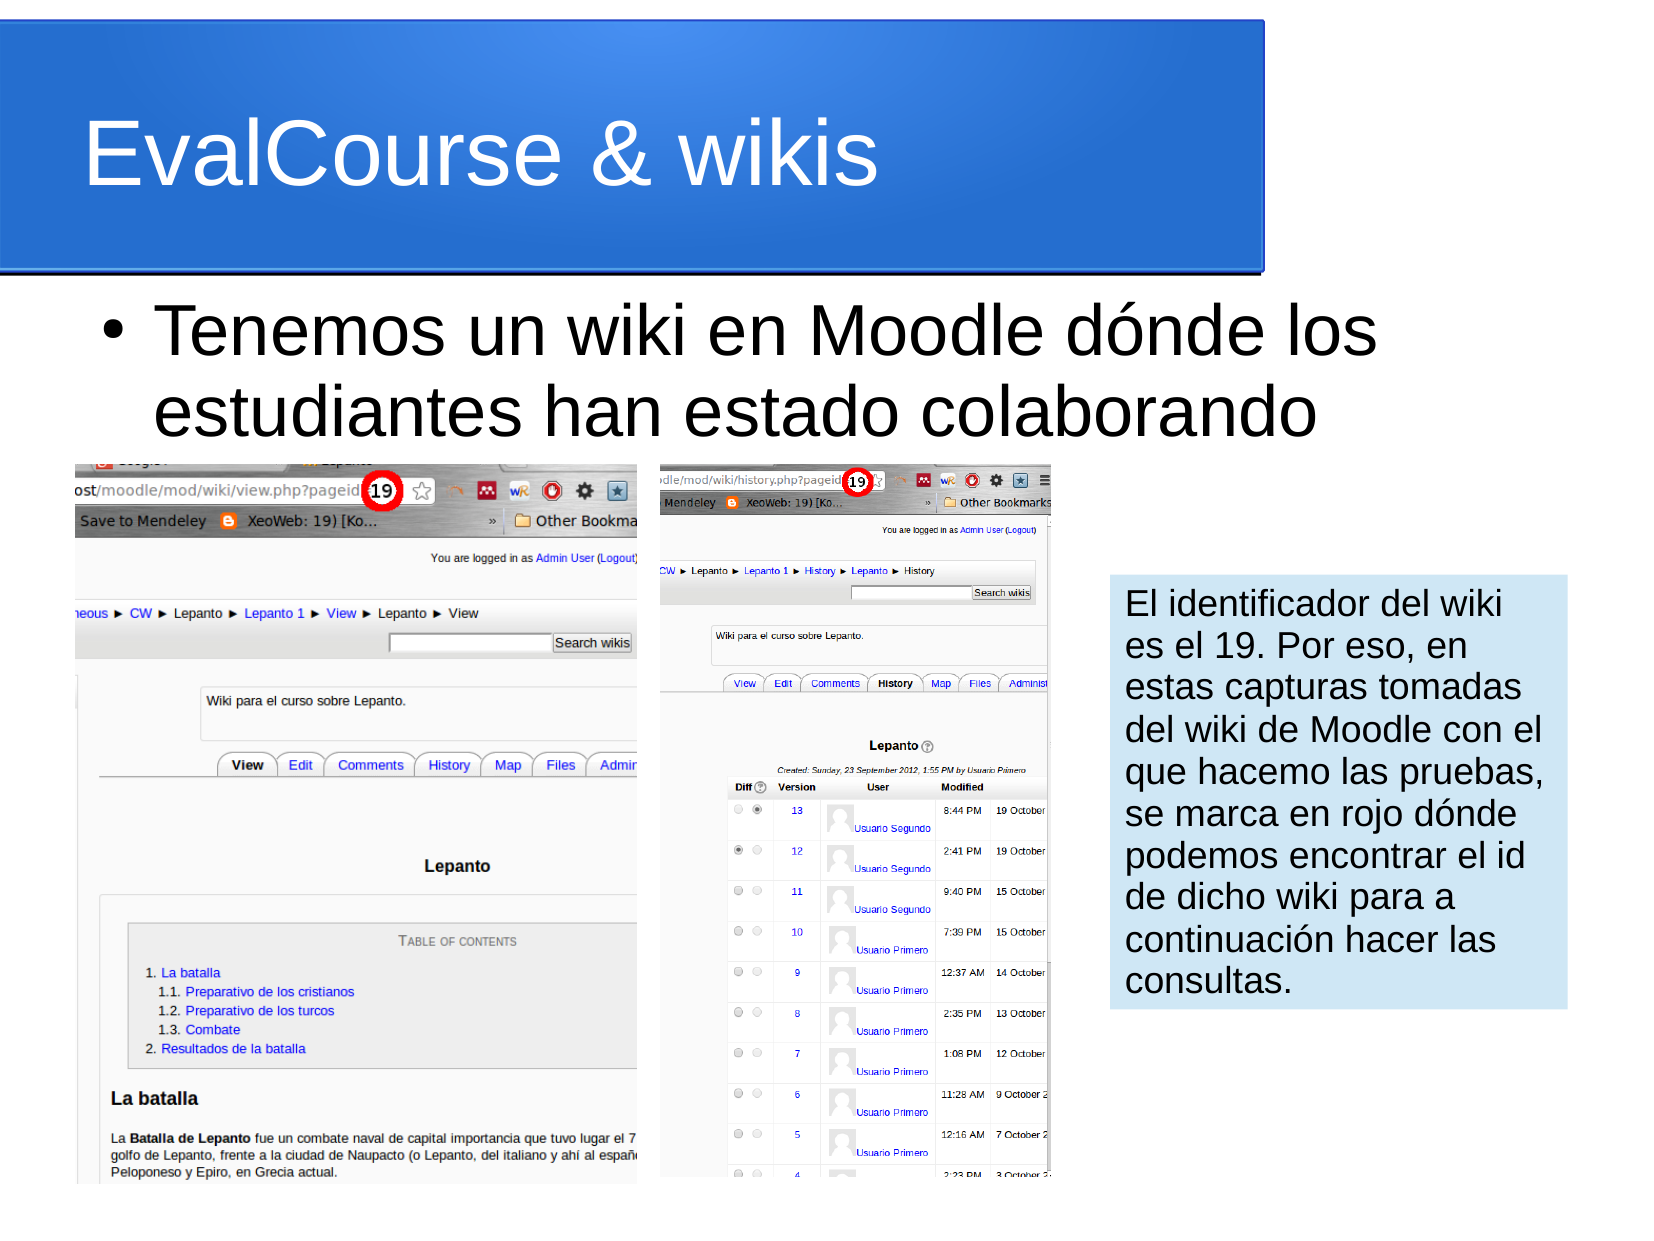

# EvalCourse & wikis
Tenemos un wiki en Moodle dónde los estudiantes han estado colaborando
El identificador del wiki es el 19. Por eso, en estas capturas tomadas del wiki de Moodle con el que hacemo las pruebas, se marca en rojo dónde podemos encontrar el id de dicho wiki para a continuación hacer las consultas.